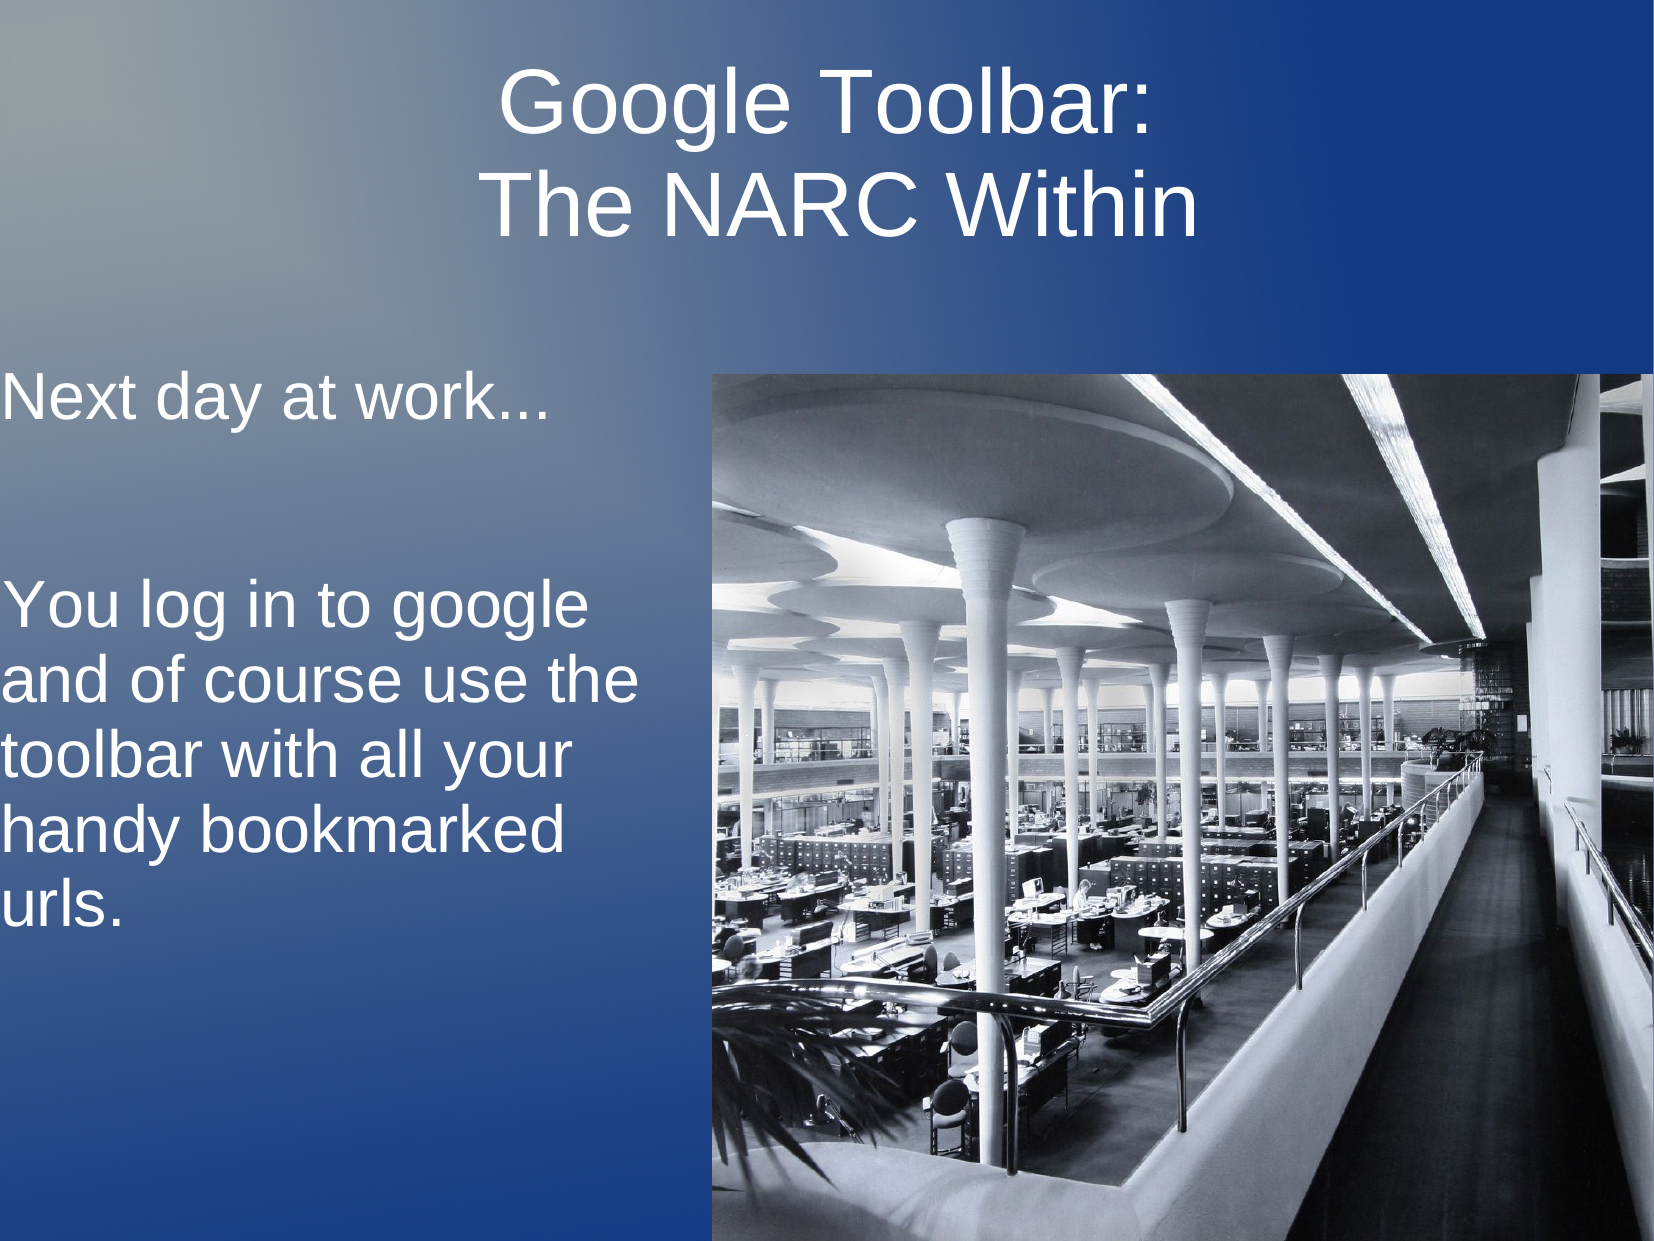

# Google Toolbar: The NARC Within
Next day at work...
You log in to google
and of course use the toolbar with all your
handy bookmarked
urls.